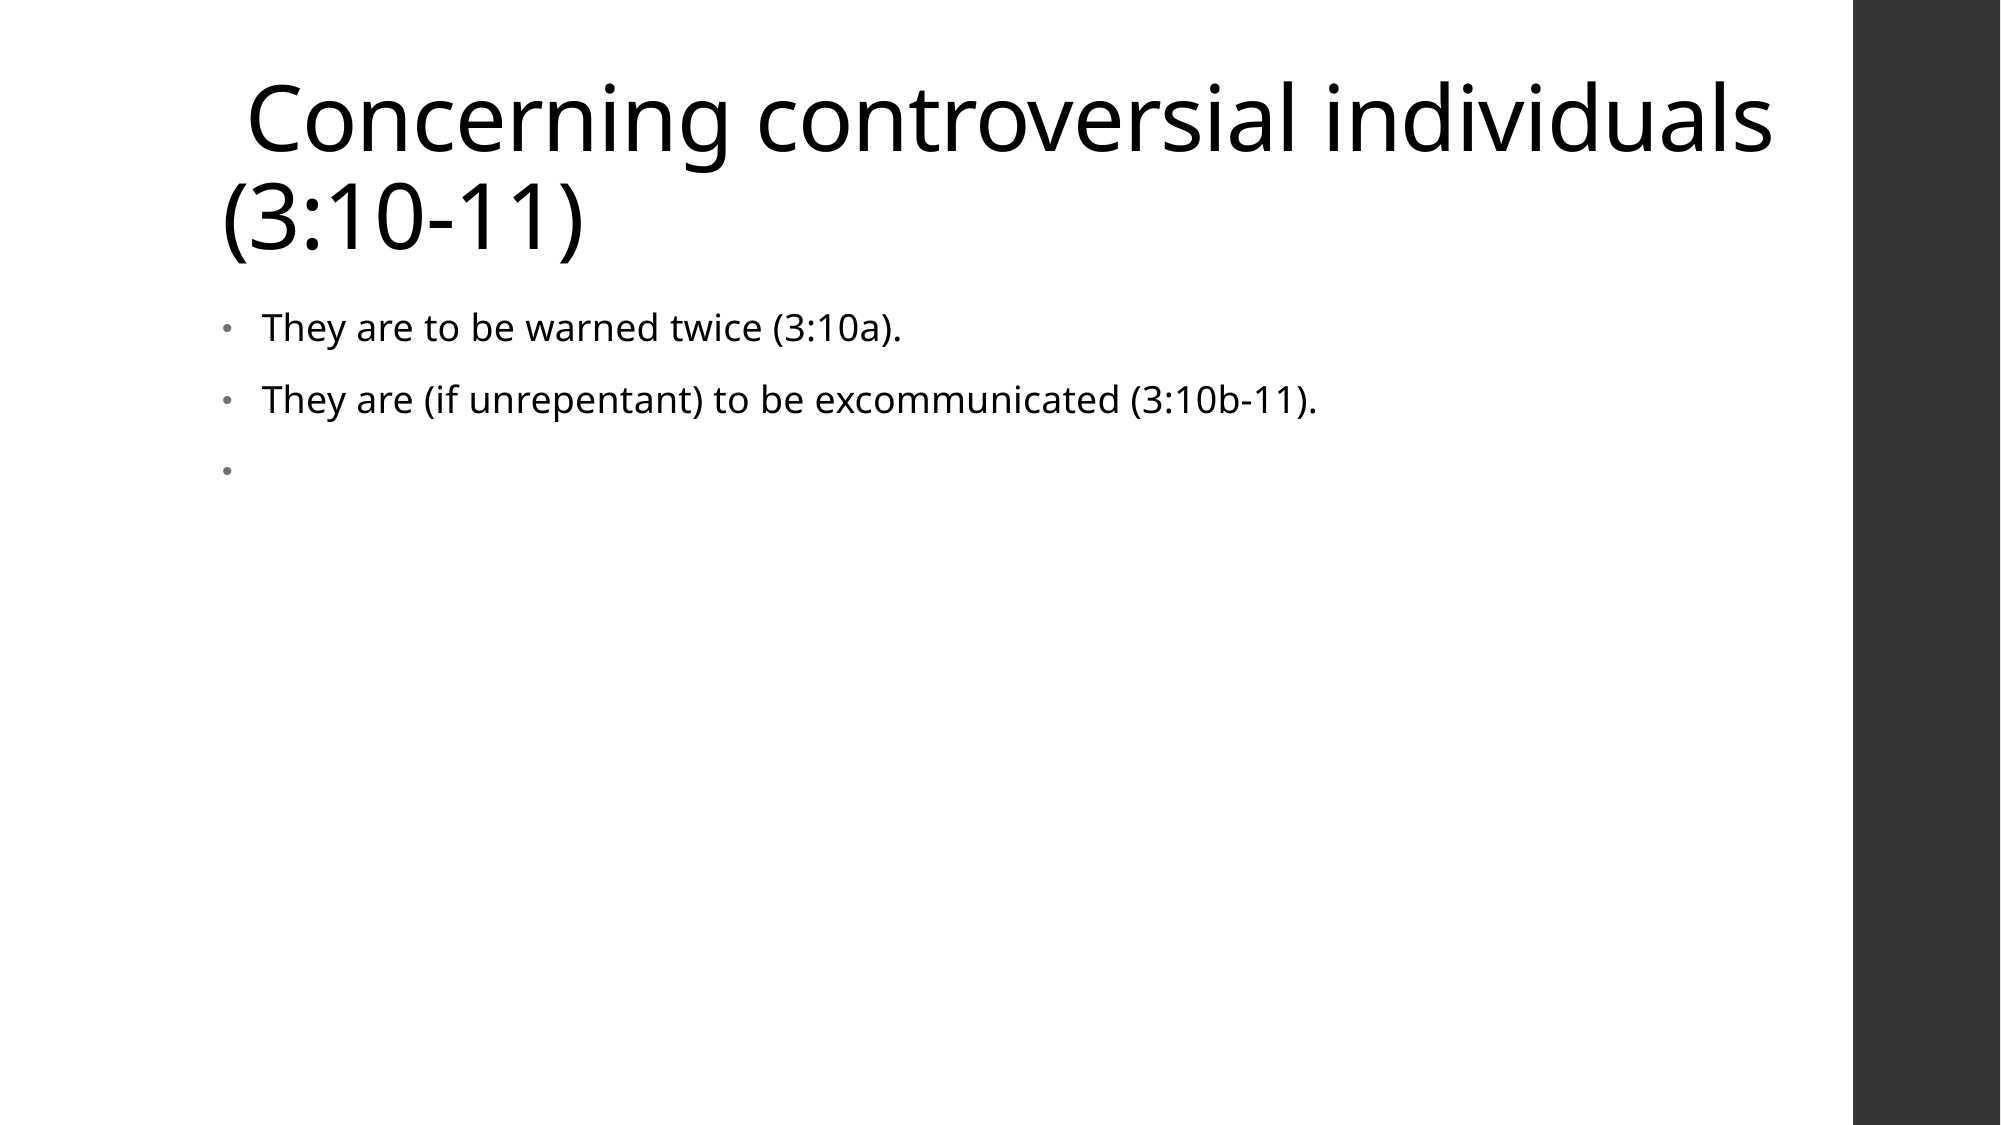

# Concerning controversial individuals (3:10-11)
 They are to be warned twice (3:10a).
 They are (if unrepentant) to be excommunicated (3:10b-11).